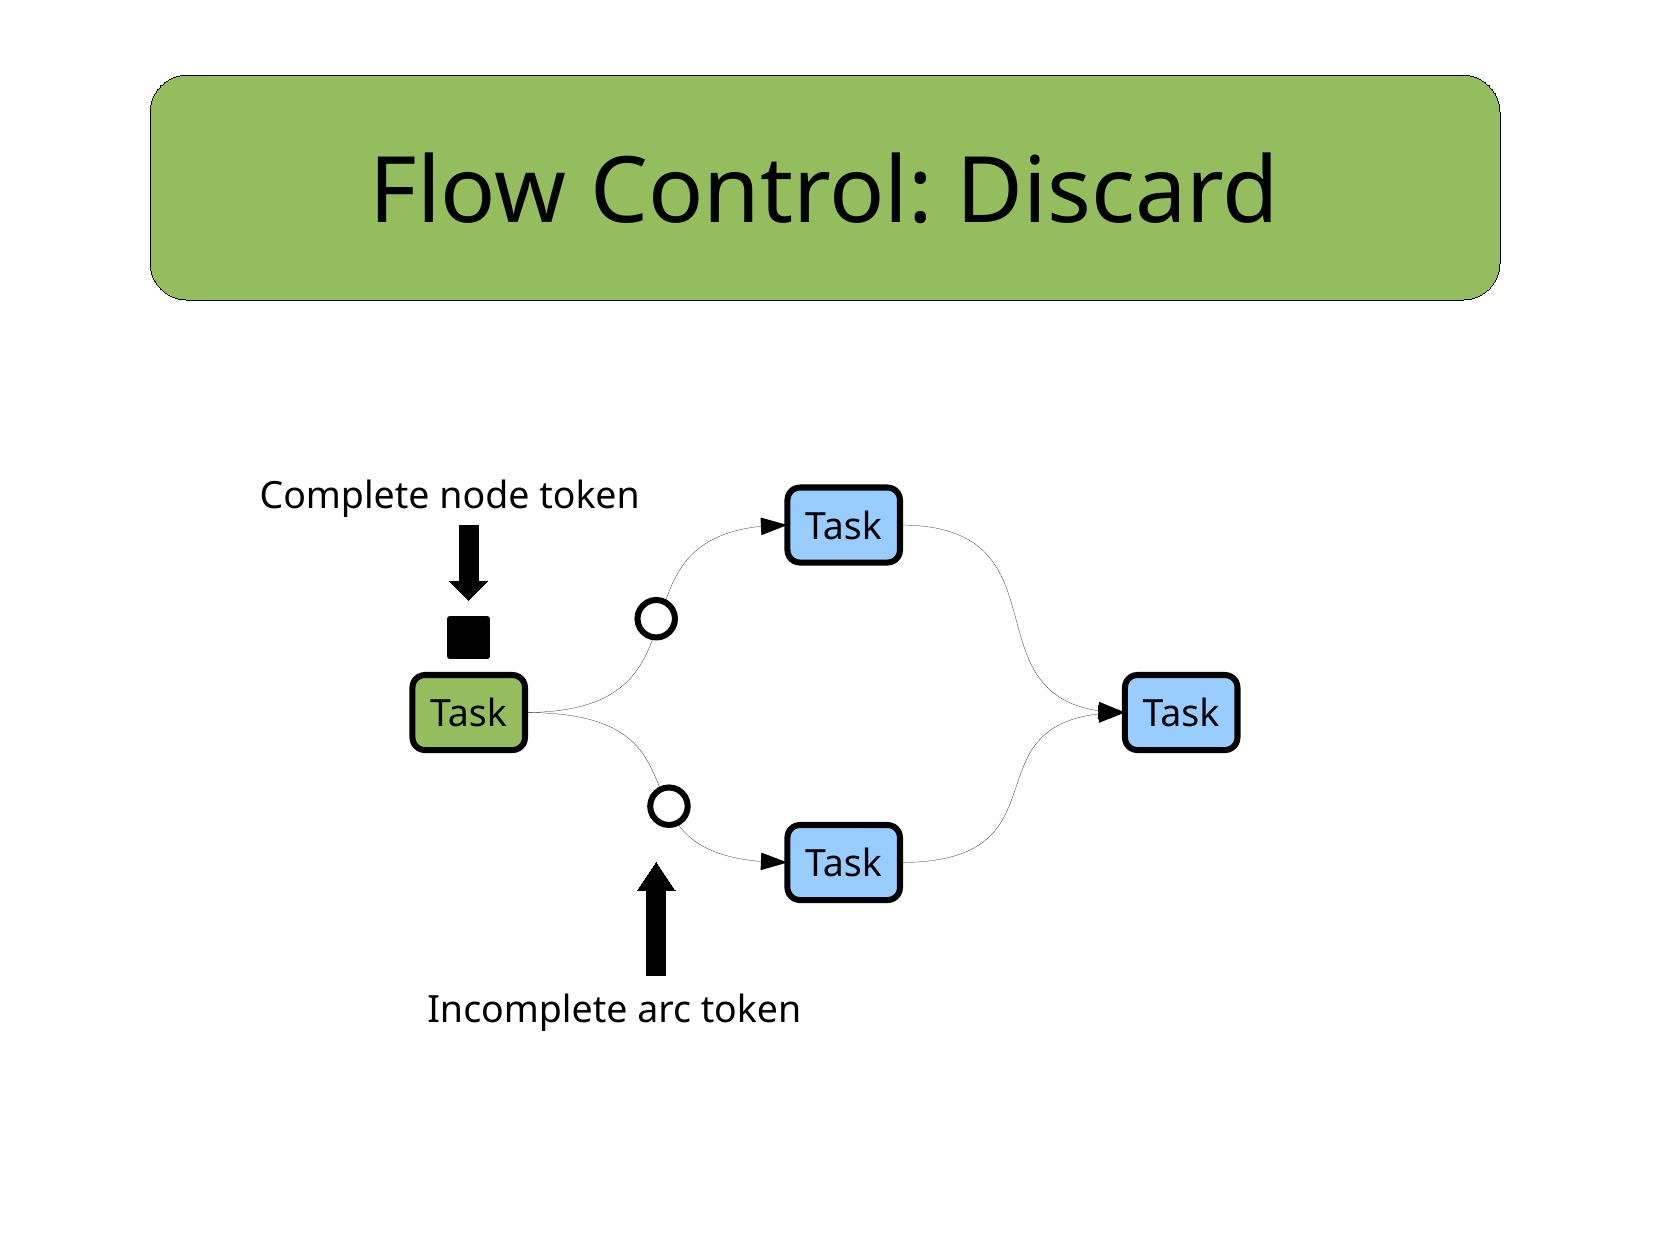

Flow Control: Discard
Complete node token
Task
Task
Task
Task
Incomplete arc token